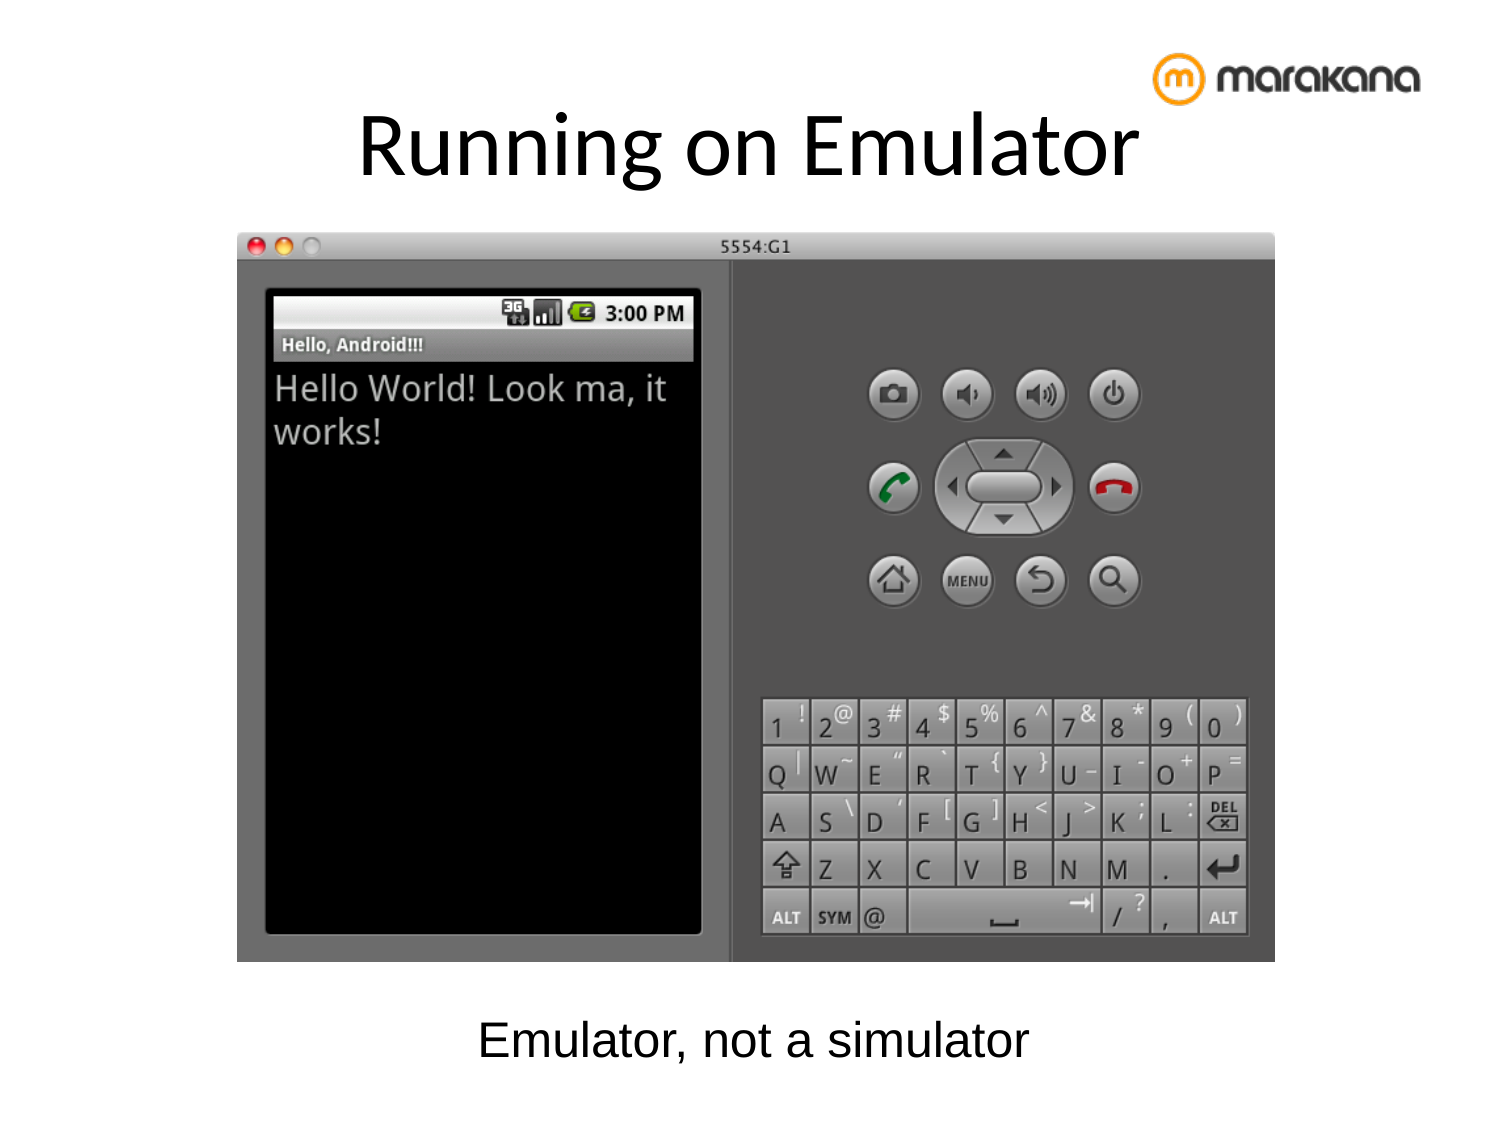

# Running on Emulator
Emulator, not a simulator